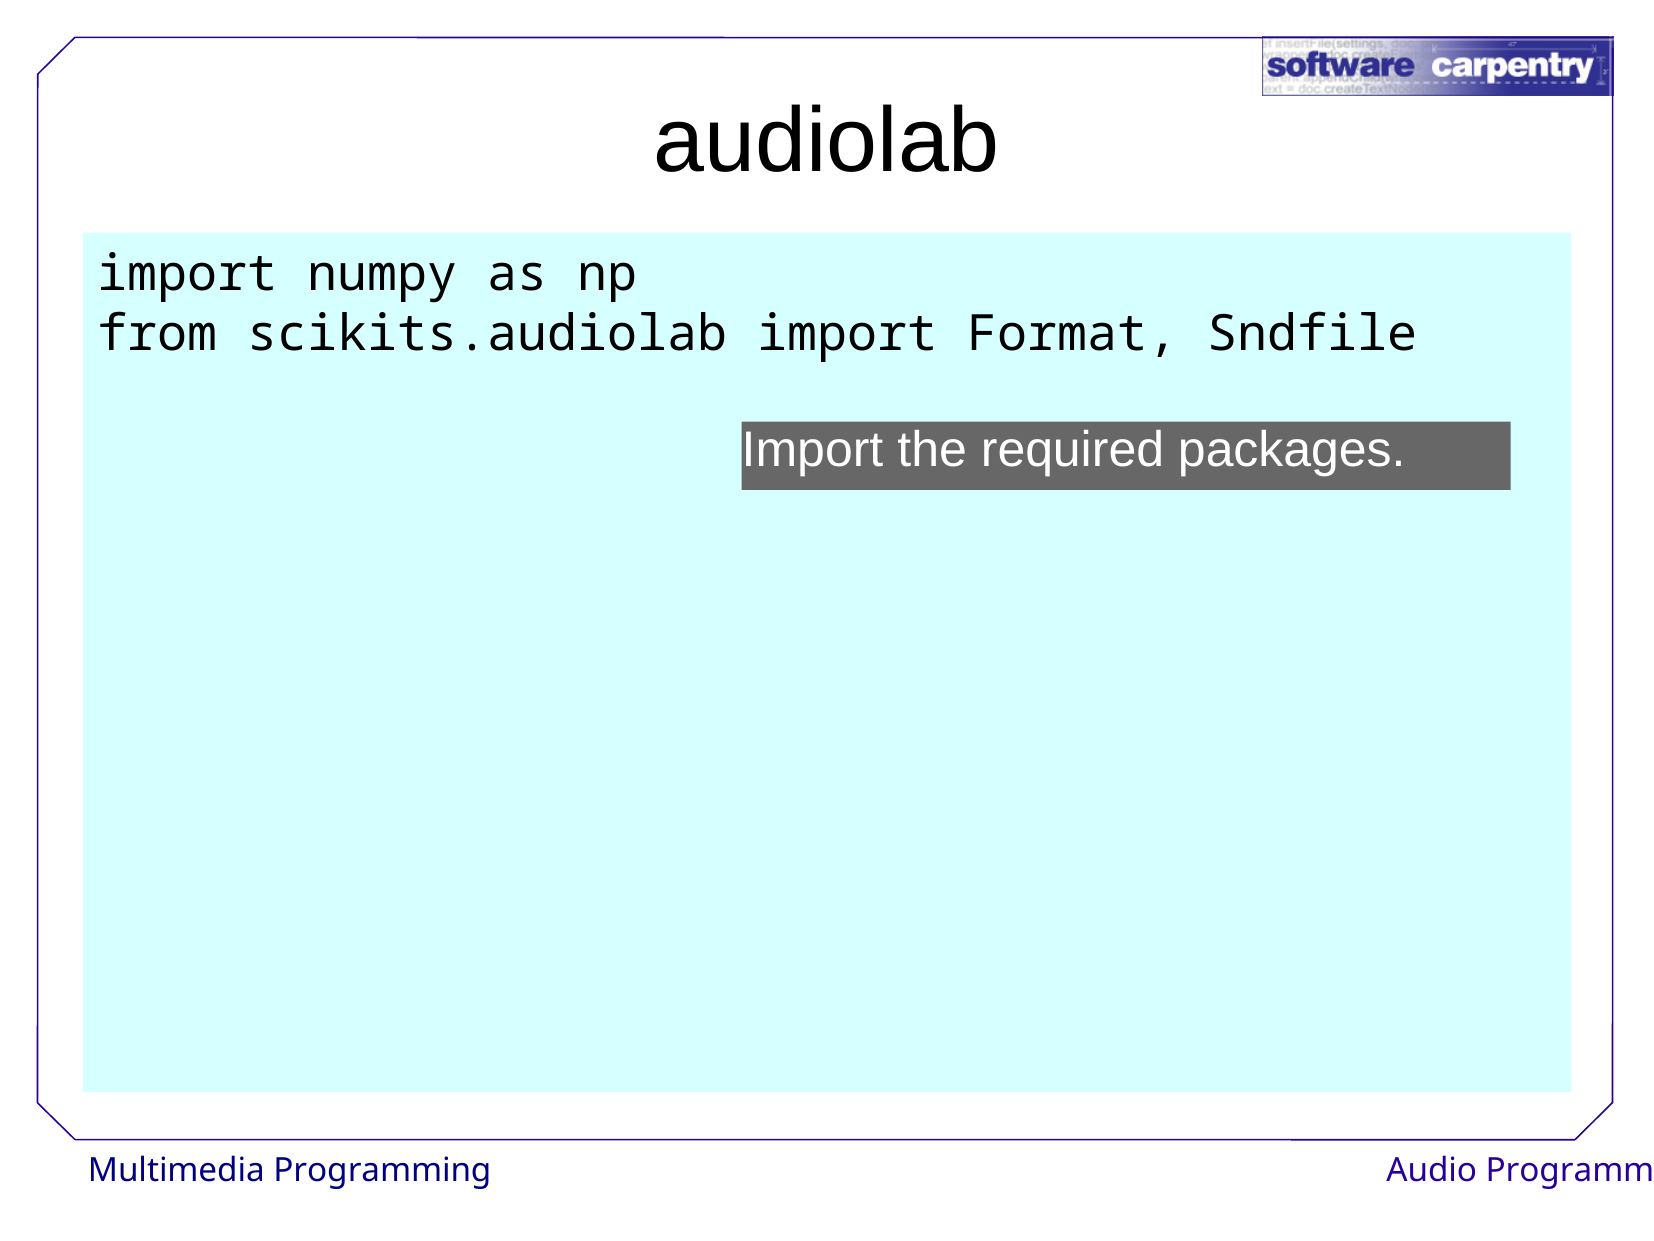

audiolab
import numpy as np
from scikits.audiolab import Format, Sndfile
Import the required packages.